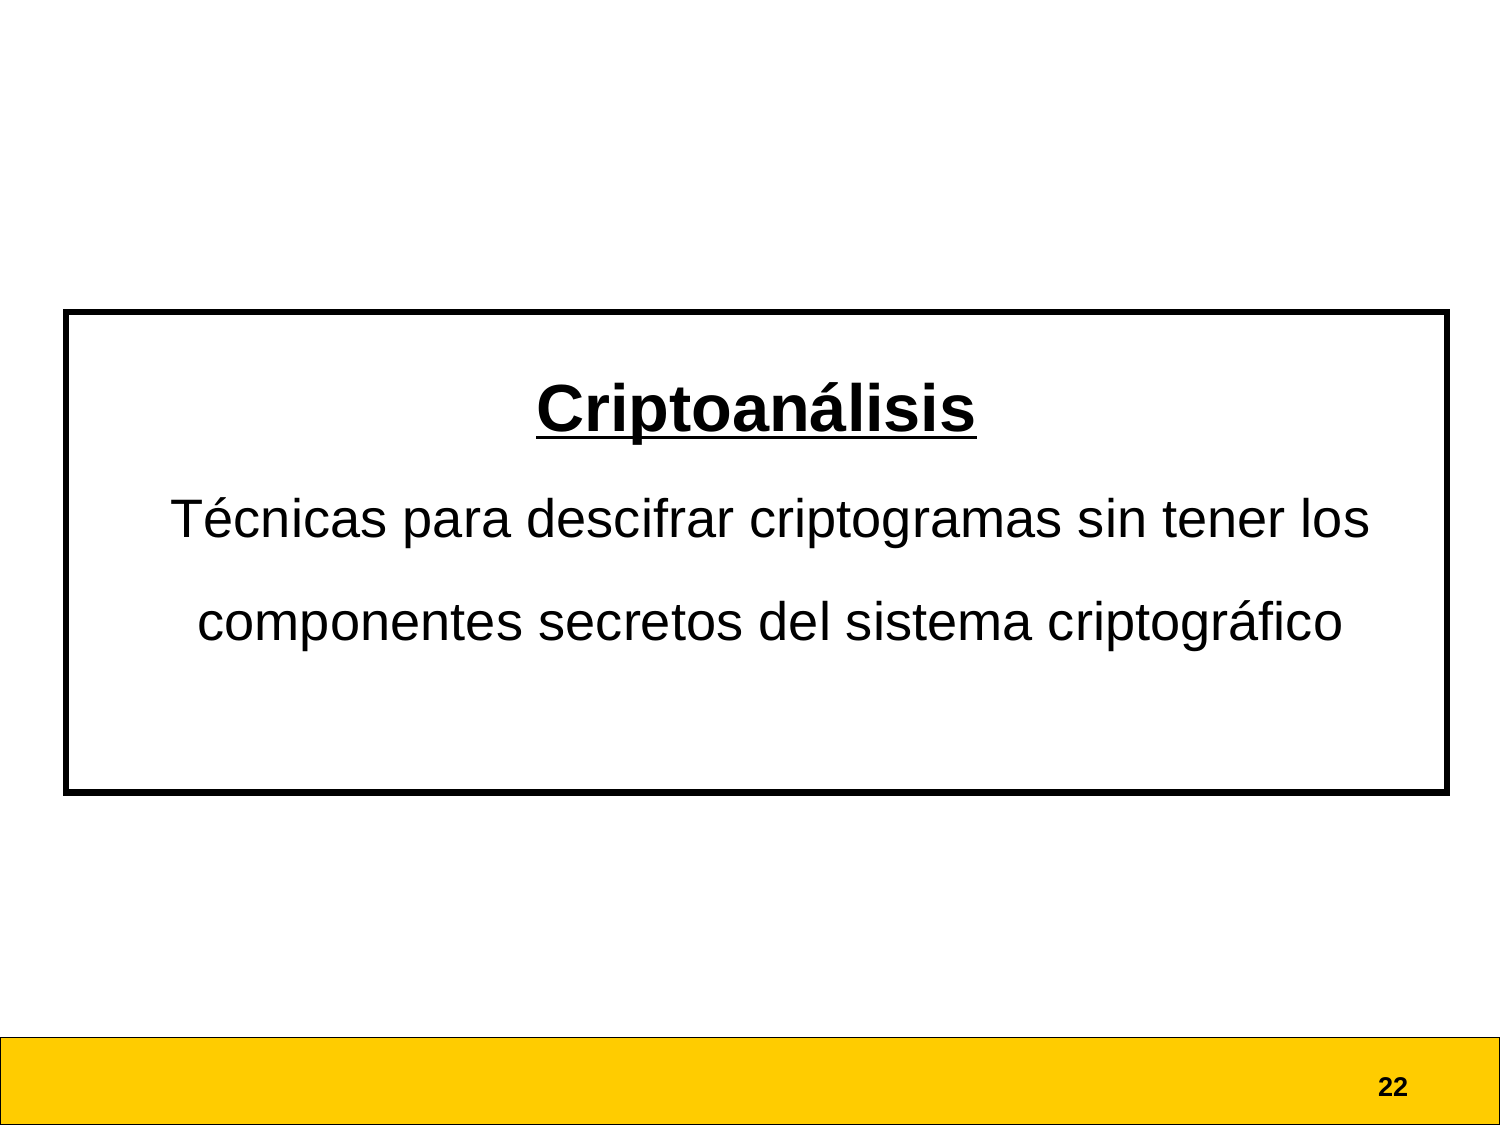

Criptoanálisis
Técnicas para descifrar criptogramas sin tener los componentes secretos del sistema criptográfico